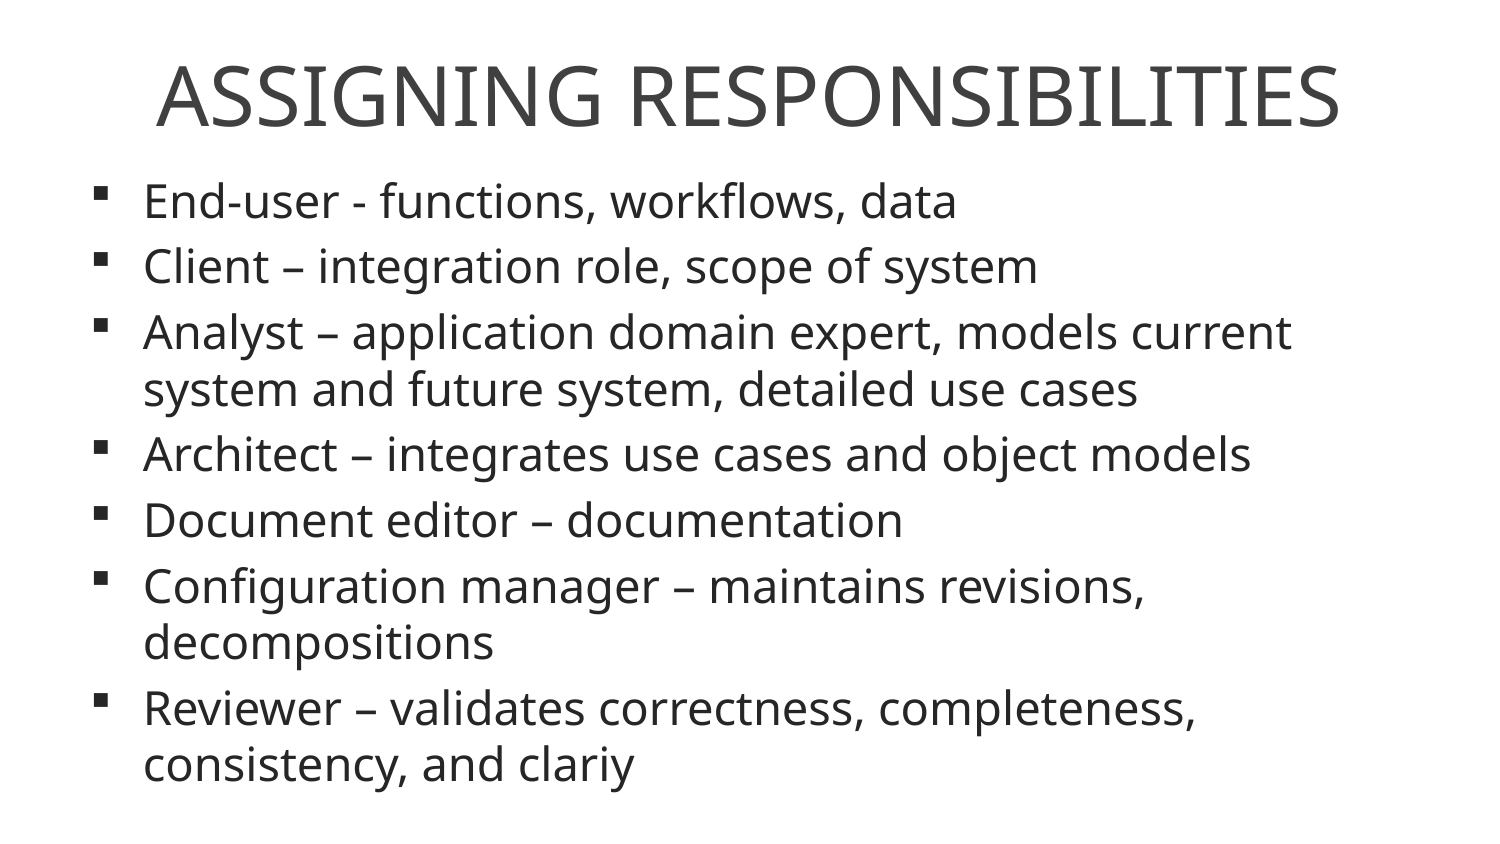

# Assigning responsibilities
End-user - functions, workflows, data
Client – integration role, scope of system
Analyst – application domain expert, models current system and future system, detailed use cases
Architect – integrates use cases and object models
Document editor – documentation
Configuration manager – maintains revisions, decompositions
Reviewer – validates correctness, completeness, consistency, and clariy